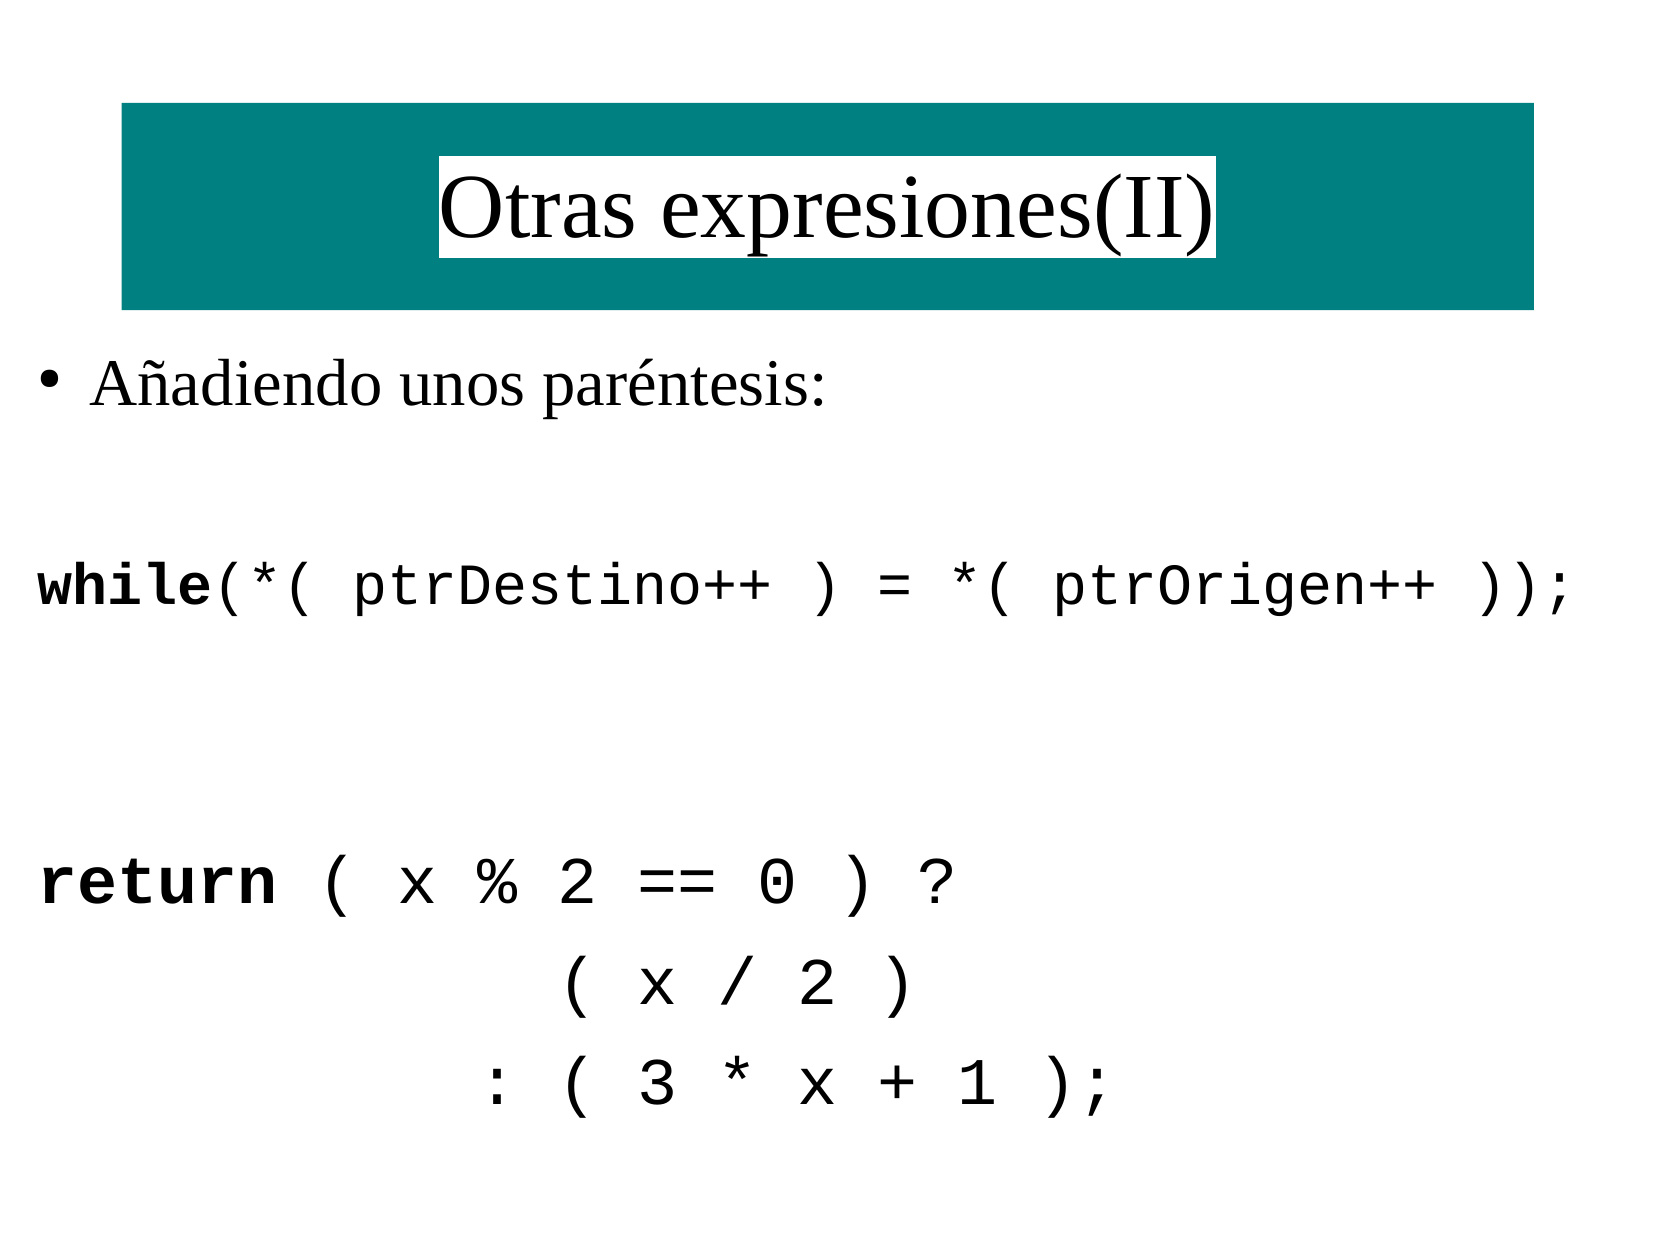

# Otras expresiones(II)
Añadiendo unos paréntesis:
while(*( ptrDestino++ ) = *( ptrOrigen++ ));
return ( x % 2 == 0 ) ?
 ( x / 2 )
 : ( 3 * x + 1 );